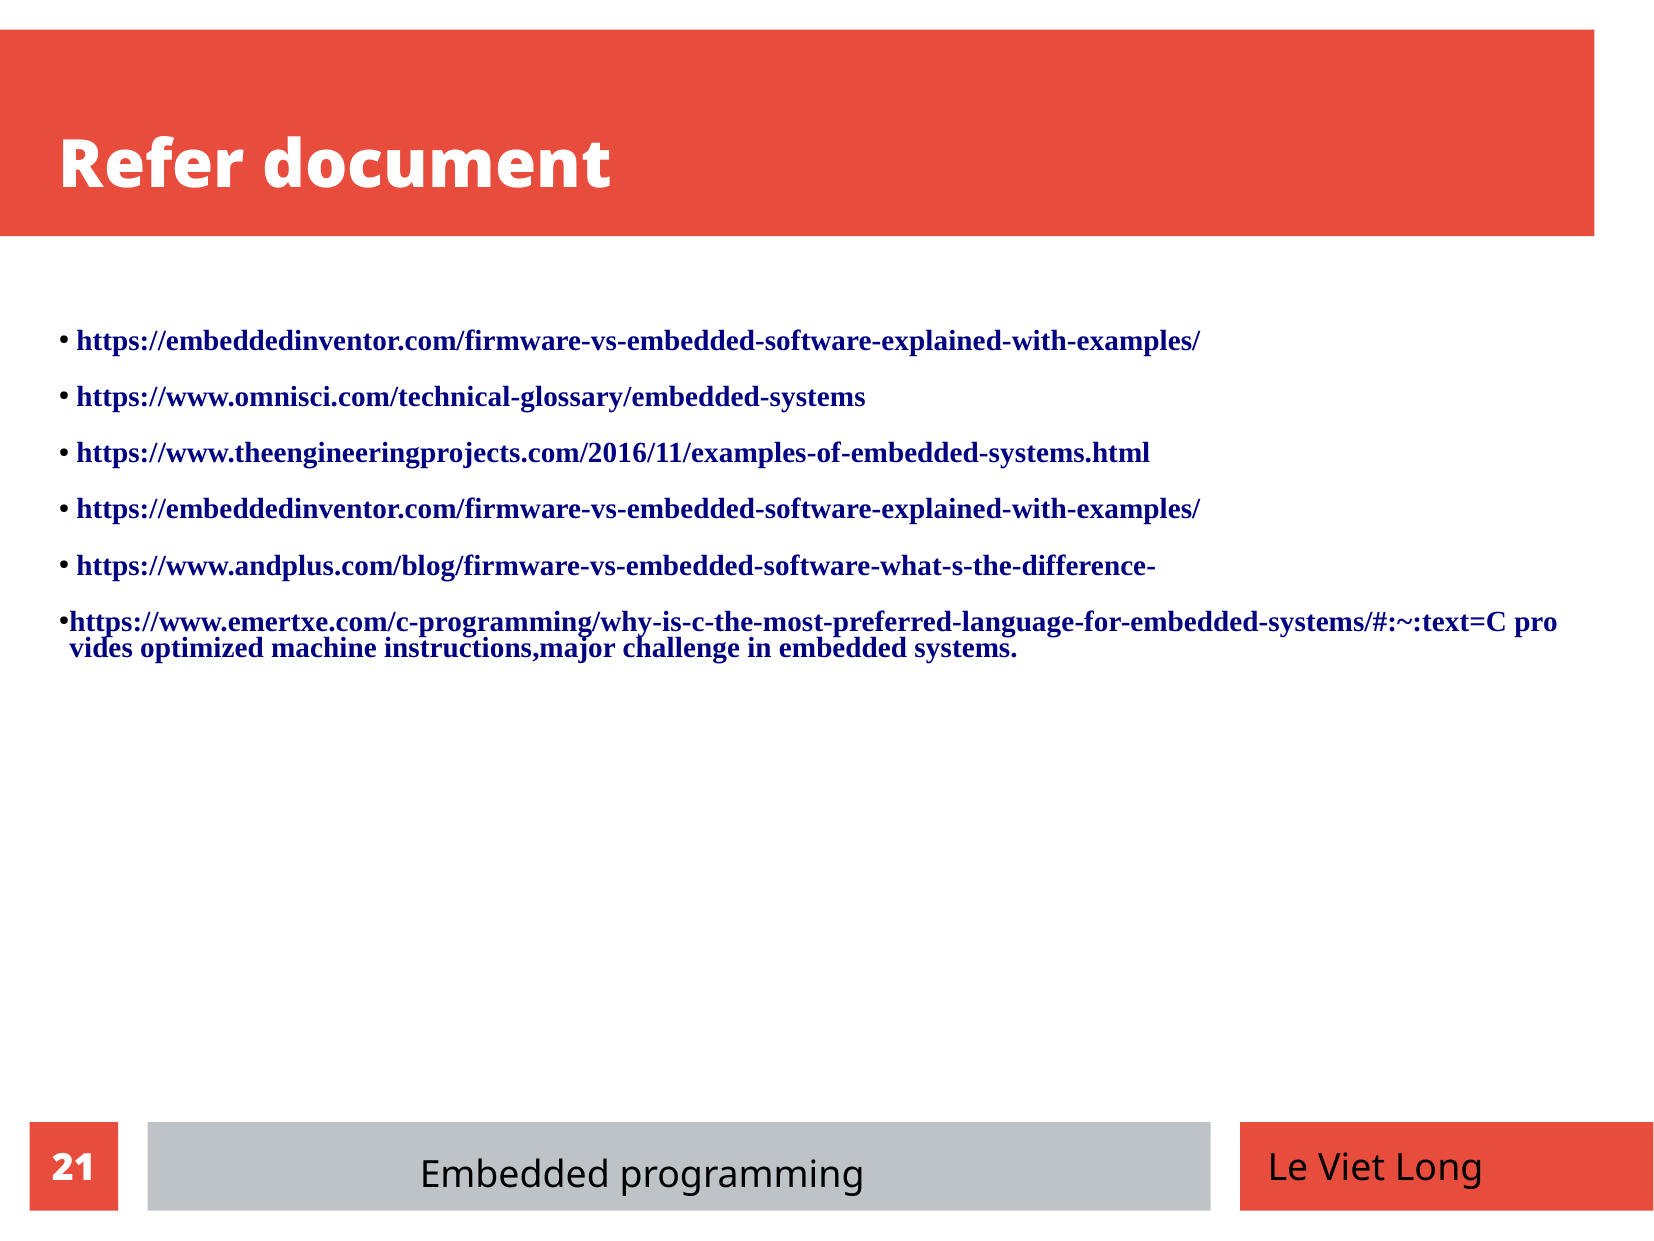

# Refer document
 https://embeddedinventor.com/firmware-vs-embedded-software-explained-with-examples/
 https://www.omnisci.com/technical-glossary/embedded-systems
 https://www.theengineeringprojects.com/2016/11/examples-of-embedded-systems.html
 https://embeddedinventor.com/firmware-vs-embedded-software-explained-with-examples/
 https://www.andplus.com/blog/firmware-vs-embedded-software-what-s-the-difference-
https://www.emertxe.com/c-programming/why-is-c-the-most-preferred-language-for-embedded-systems/#:~:text=C provides optimized machine instructions,major challenge in embedded systems.
21
Le Viet Long
Embedded programming